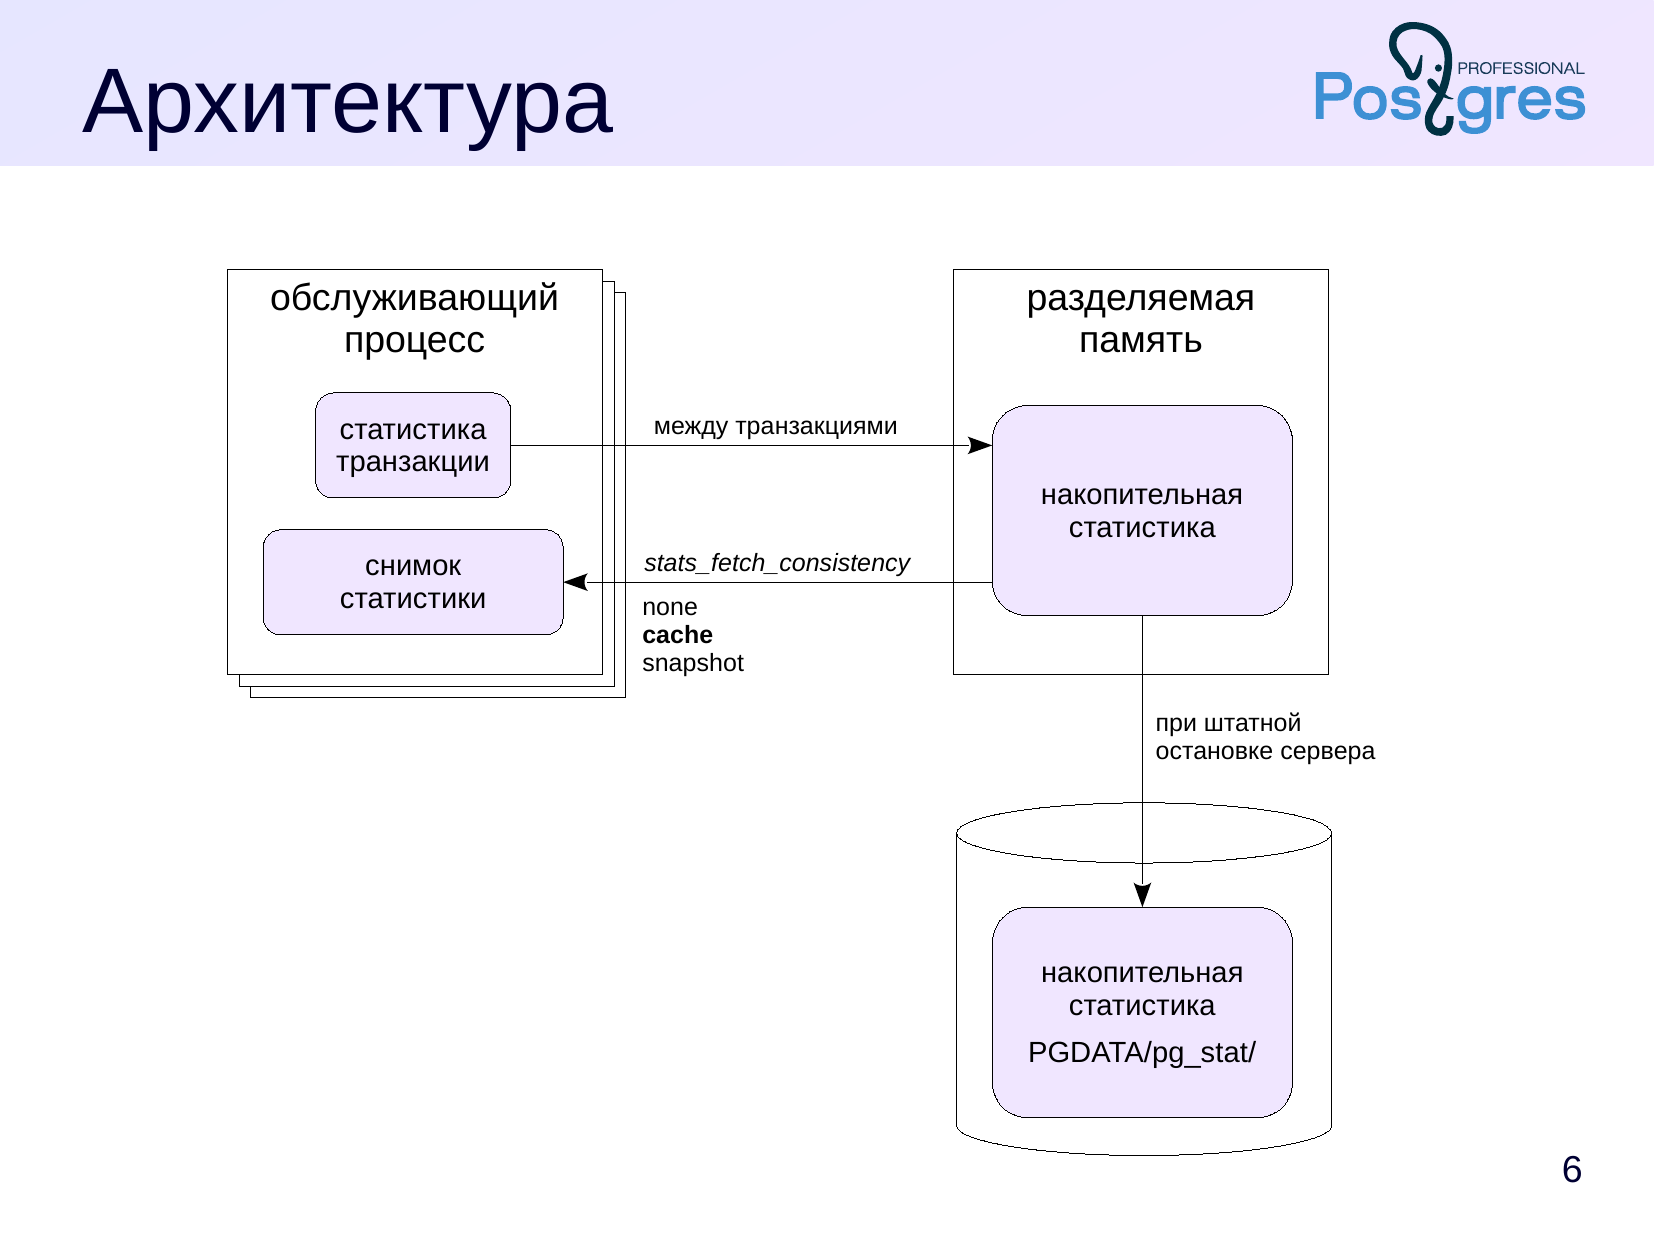

# Архитектура
обслуживающий
процесс
разделяемая
память
серверный
процесс
серверный
процесс
статистика
транзакции
накопительная
статистика
снимок
статистики
none
cache
snapshot
при штатной
остановке сервера
накопительная
статистика
PGDATA/pg_stat/